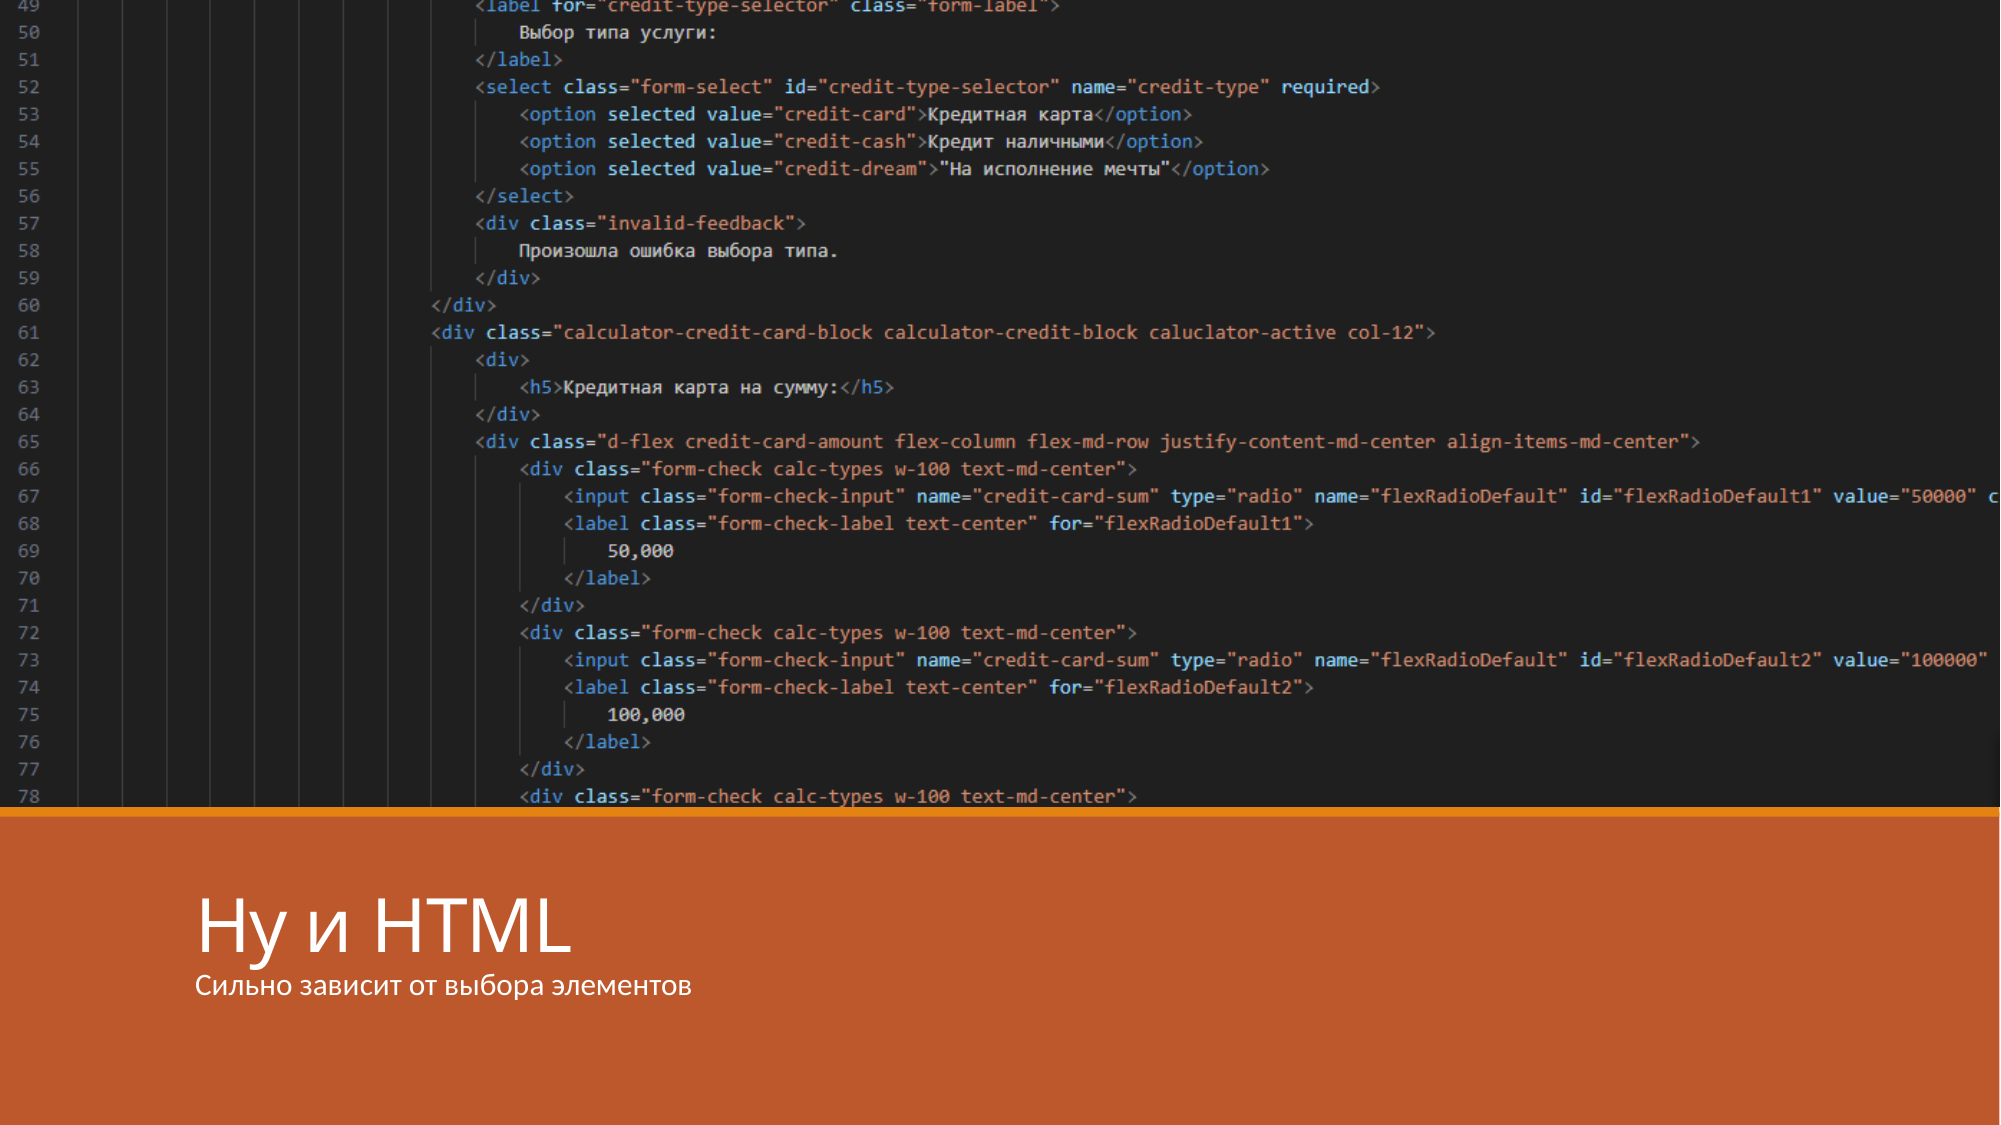

# Ну и HTML
Сильно зависит от выбора элементов